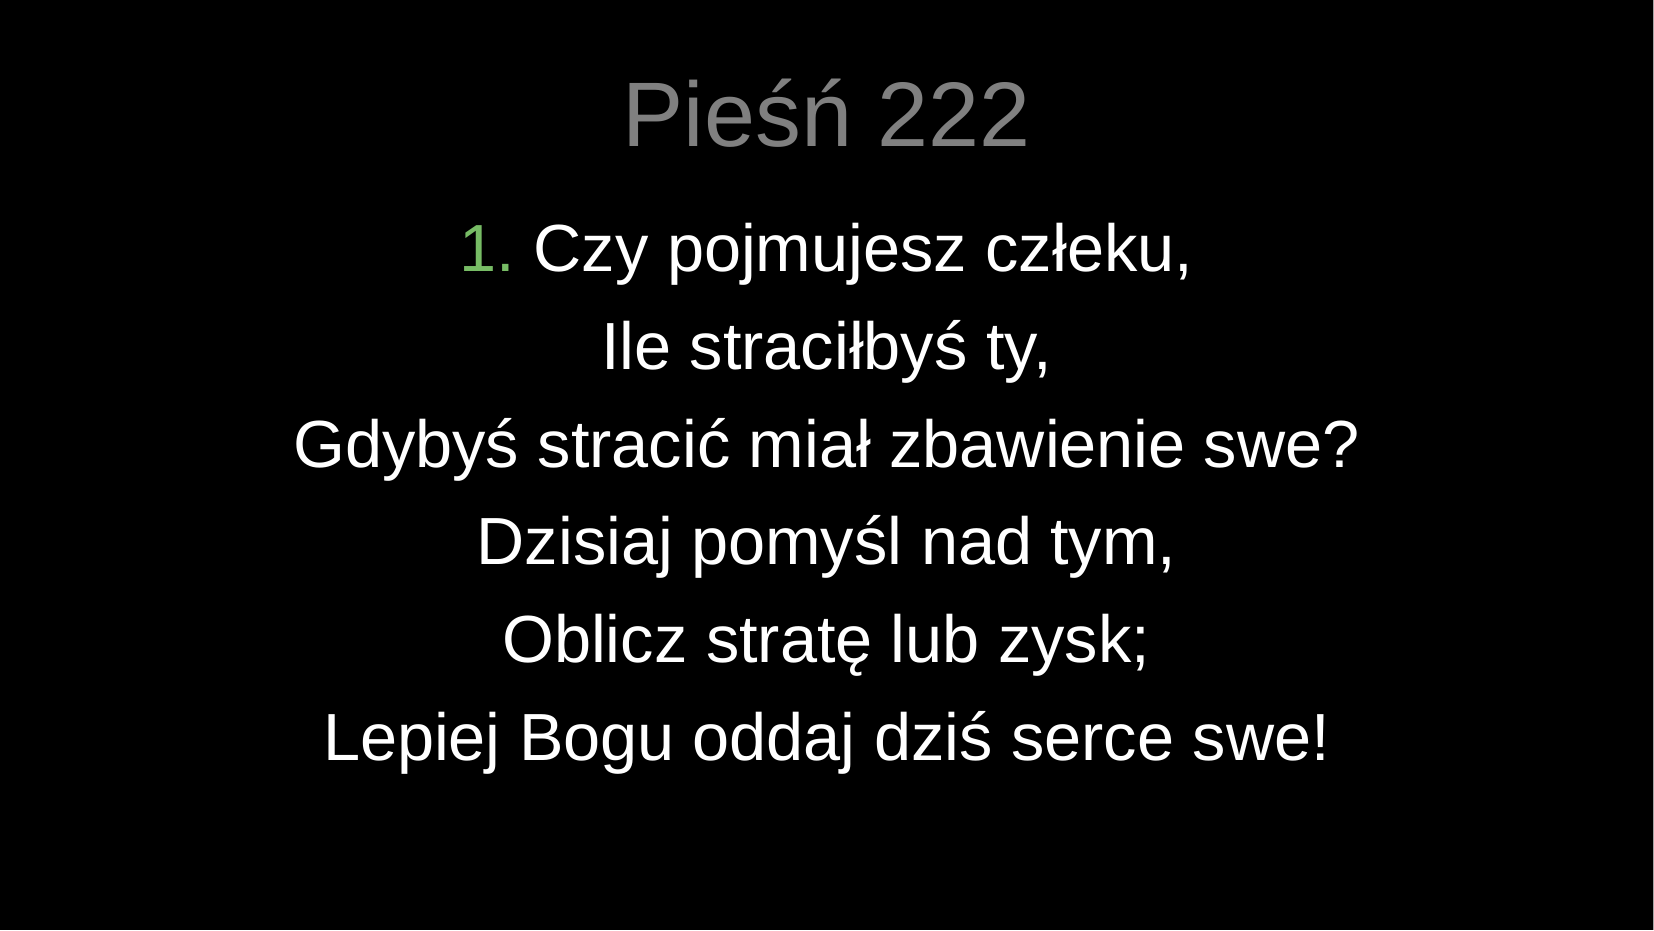

# Pieśń 222
1. Czy pojmujesz człeku,
Ile straciłbyś ty,
Gdybyś stracić miał zbawienie swe?
Dzisiaj pomyśl nad tym,
Oblicz stratę lub zysk;
Lepiej Bogu oddaj dziś serce swe!